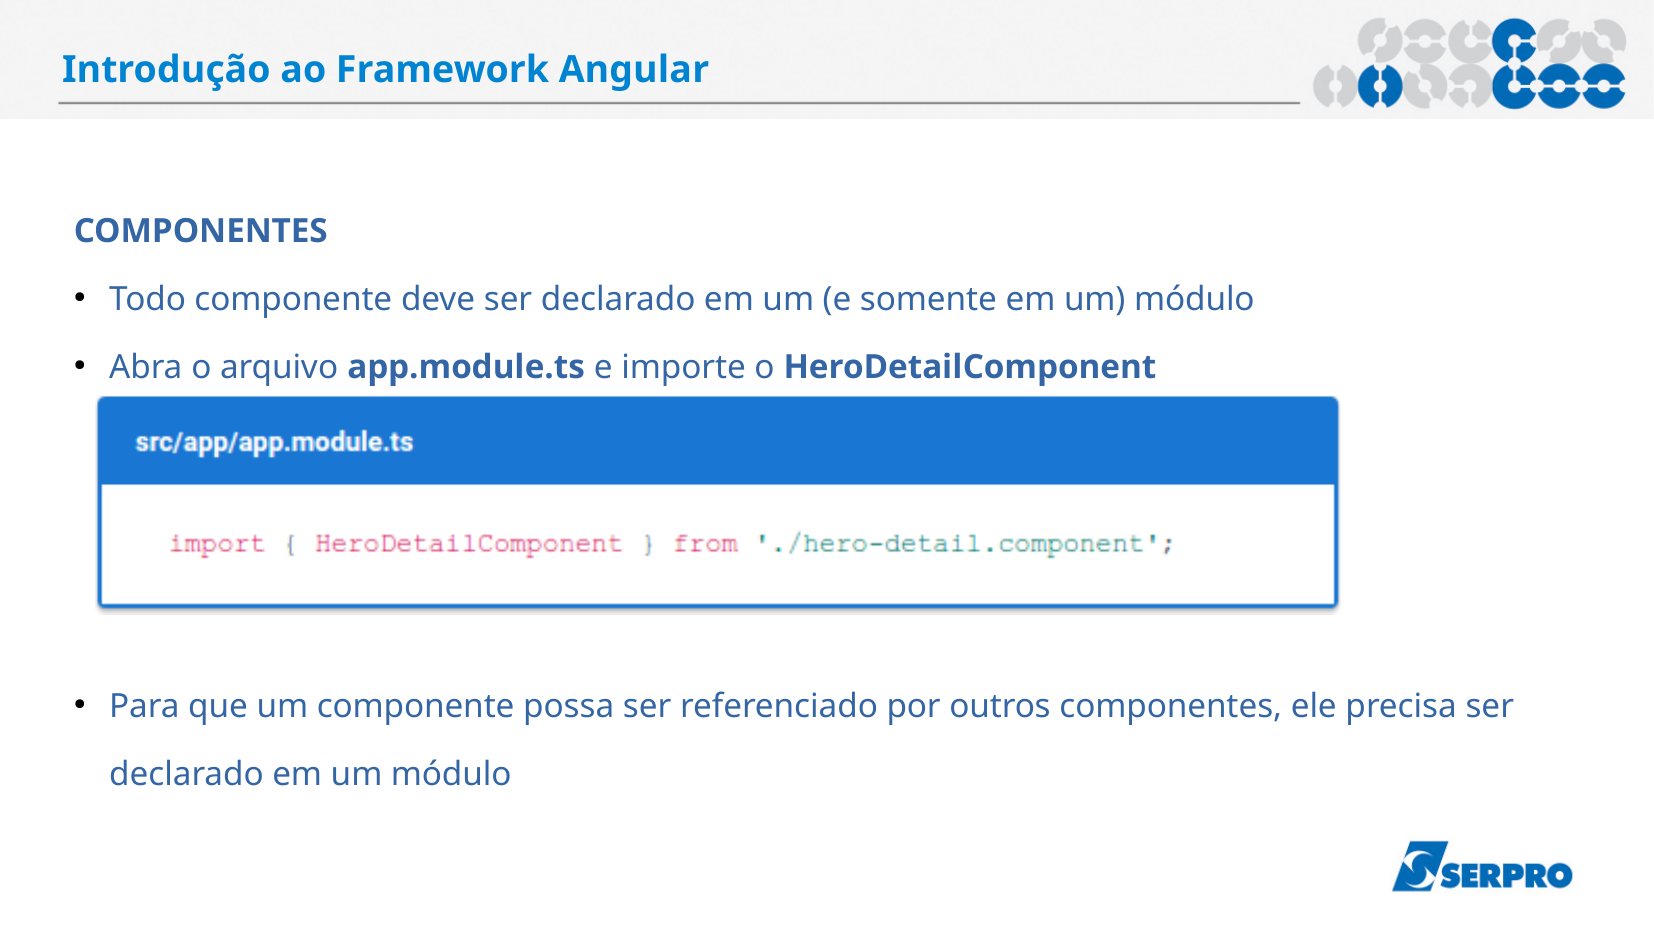

Introdução ao Framework Angular
COMPONENTES
Todo componente deve ser declarado em um (e somente em um) módulo
Abra o arquivo app.module.ts e importe o HeroDetailComponent
Para que um componente possa ser referenciado por outros componentes, ele precisa ser declarado em um módulo